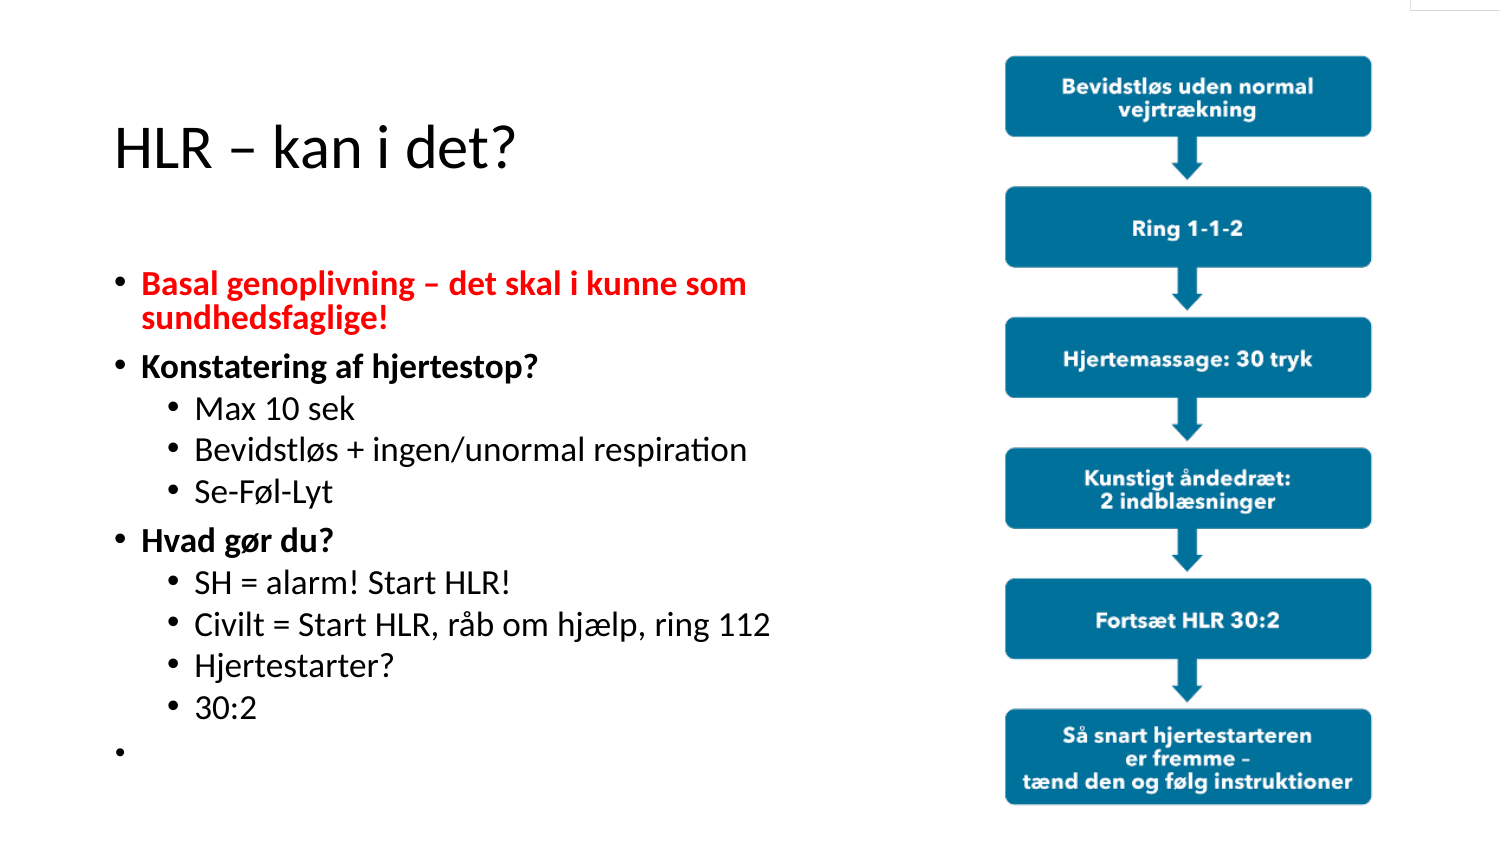

HLR – kan i det?
Basal genoplivning – det skal i kunne som sundhedsfaglige!
Konstatering af hjertestop?
Max 10 sek
Bevidstløs + ingen/unormal respiration
Se-Føl-Lyt
Hvad gør du?
SH = alarm! Start HLR!
Civilt = Start HLR, råb om hjælp, ring 112
Hjertestarter?
30:2